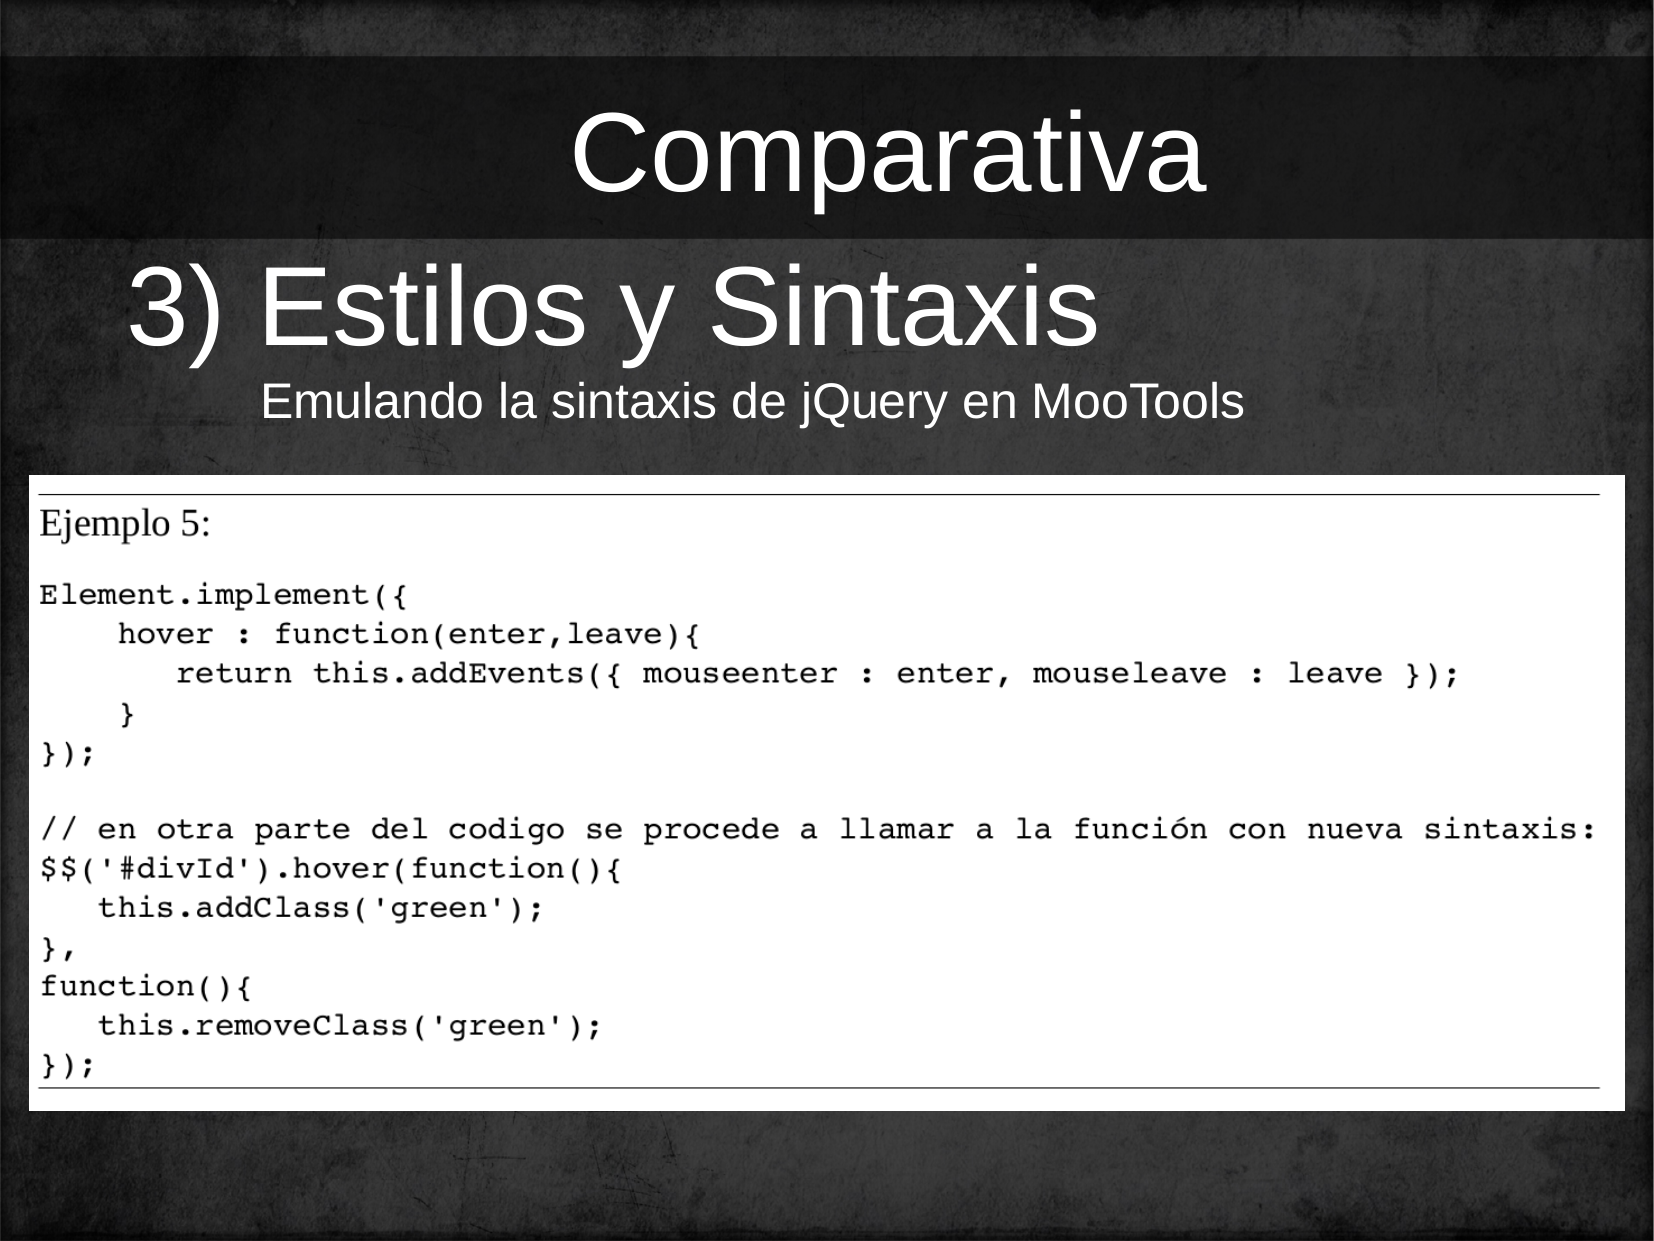

Comparativa
3) Estilos y Sintaxis
Emulando la sintaxis de jQuery en MooTools